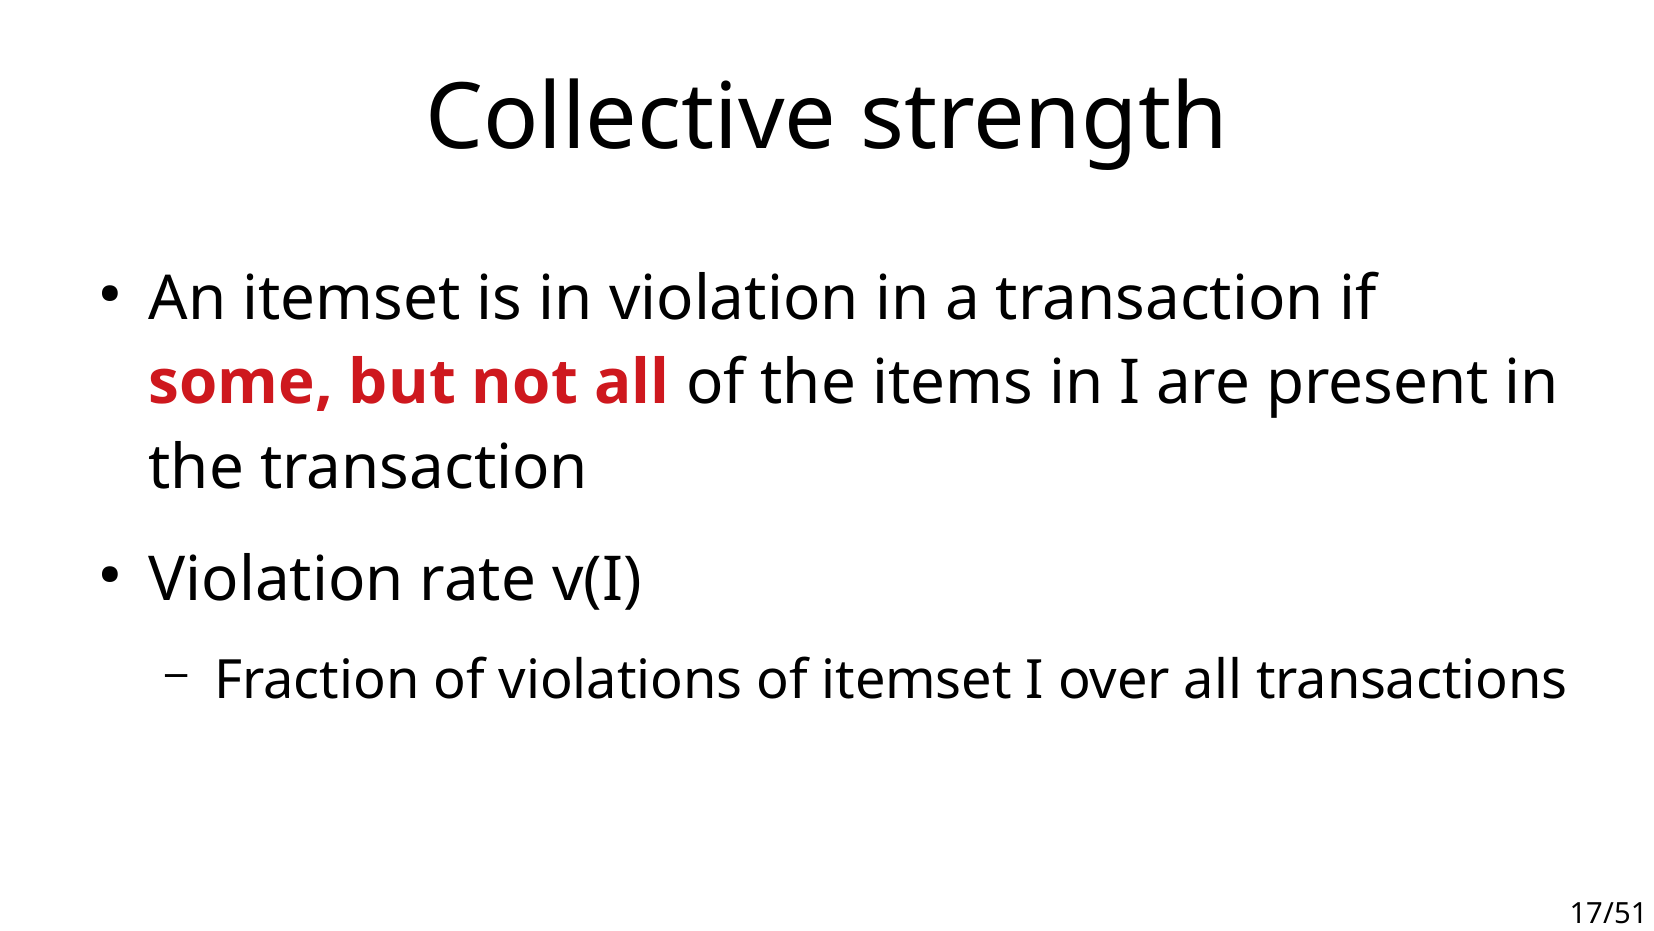

# Collective strength
An itemset is in violation in a transaction if some, but not all of the items in I are present in the transaction
Violation rate v(I)
Fraction of violations of itemset I over all transactions
17